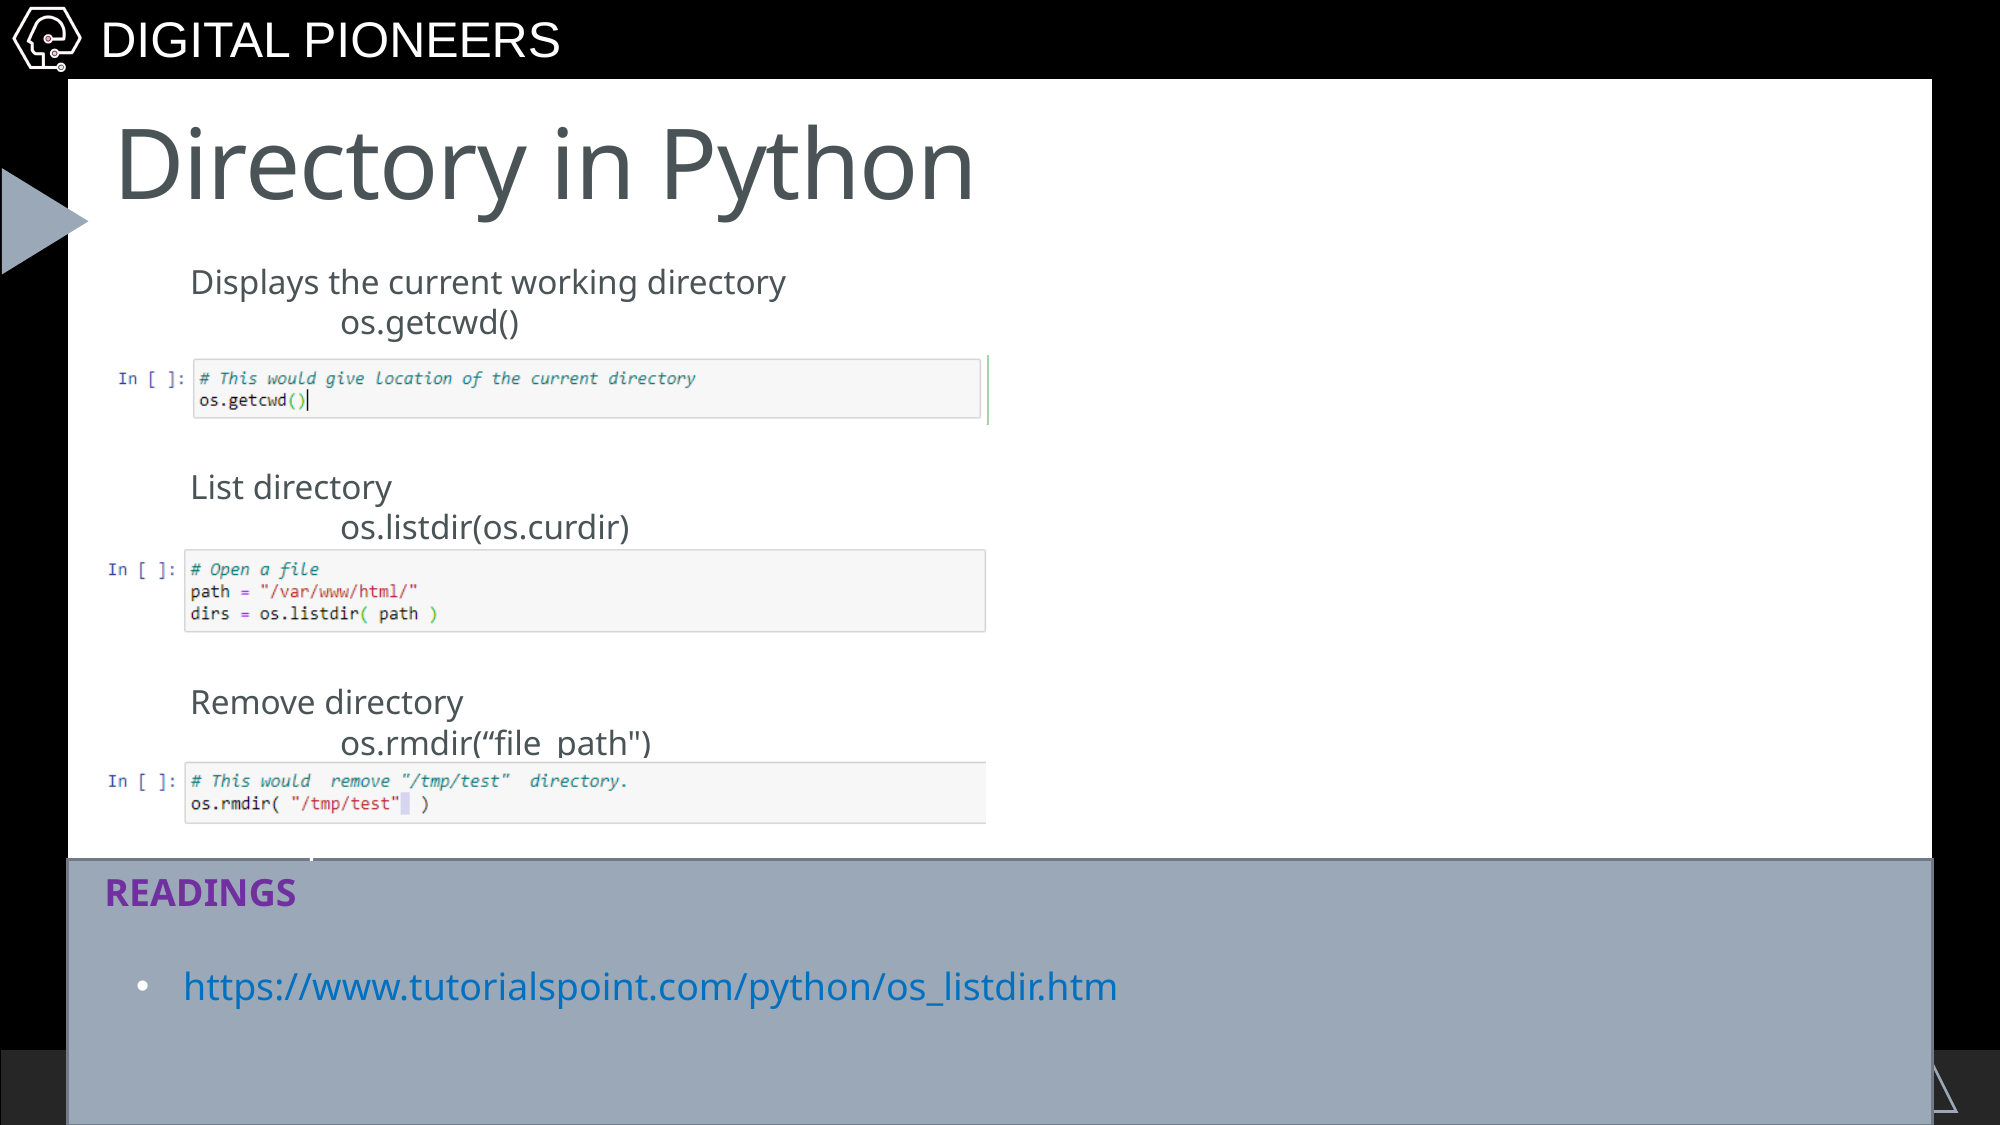

DIGITAL PIONEERS
# Directory in Python
Displays the current working directory
os.getcwd()
List directory
os.listdir(os.curdir)
Remove directory
os.rmdir(“file_path")
READINGS
https://www.tutorialspoint.com/python/os_listdir.htm